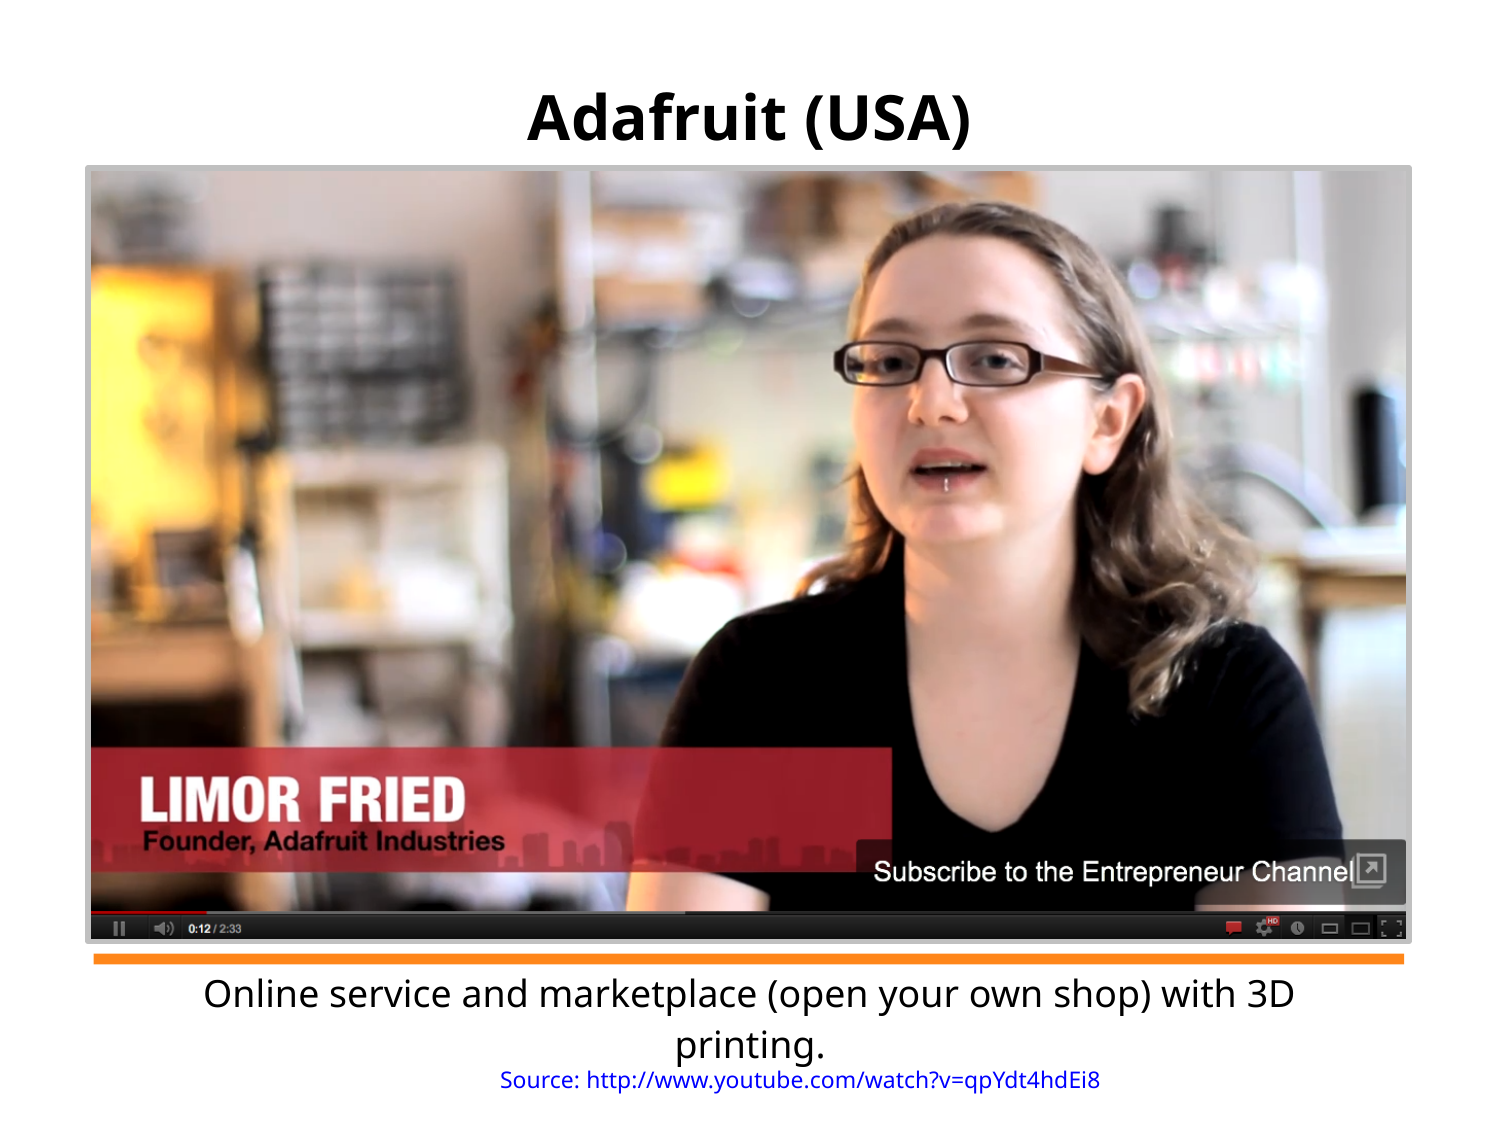

# Adafruit (USA)
Online service and marketplace (open your own shop) with 3D printing.
Source: http://www.youtube.com/watch?v=qpYdt4hdEi8